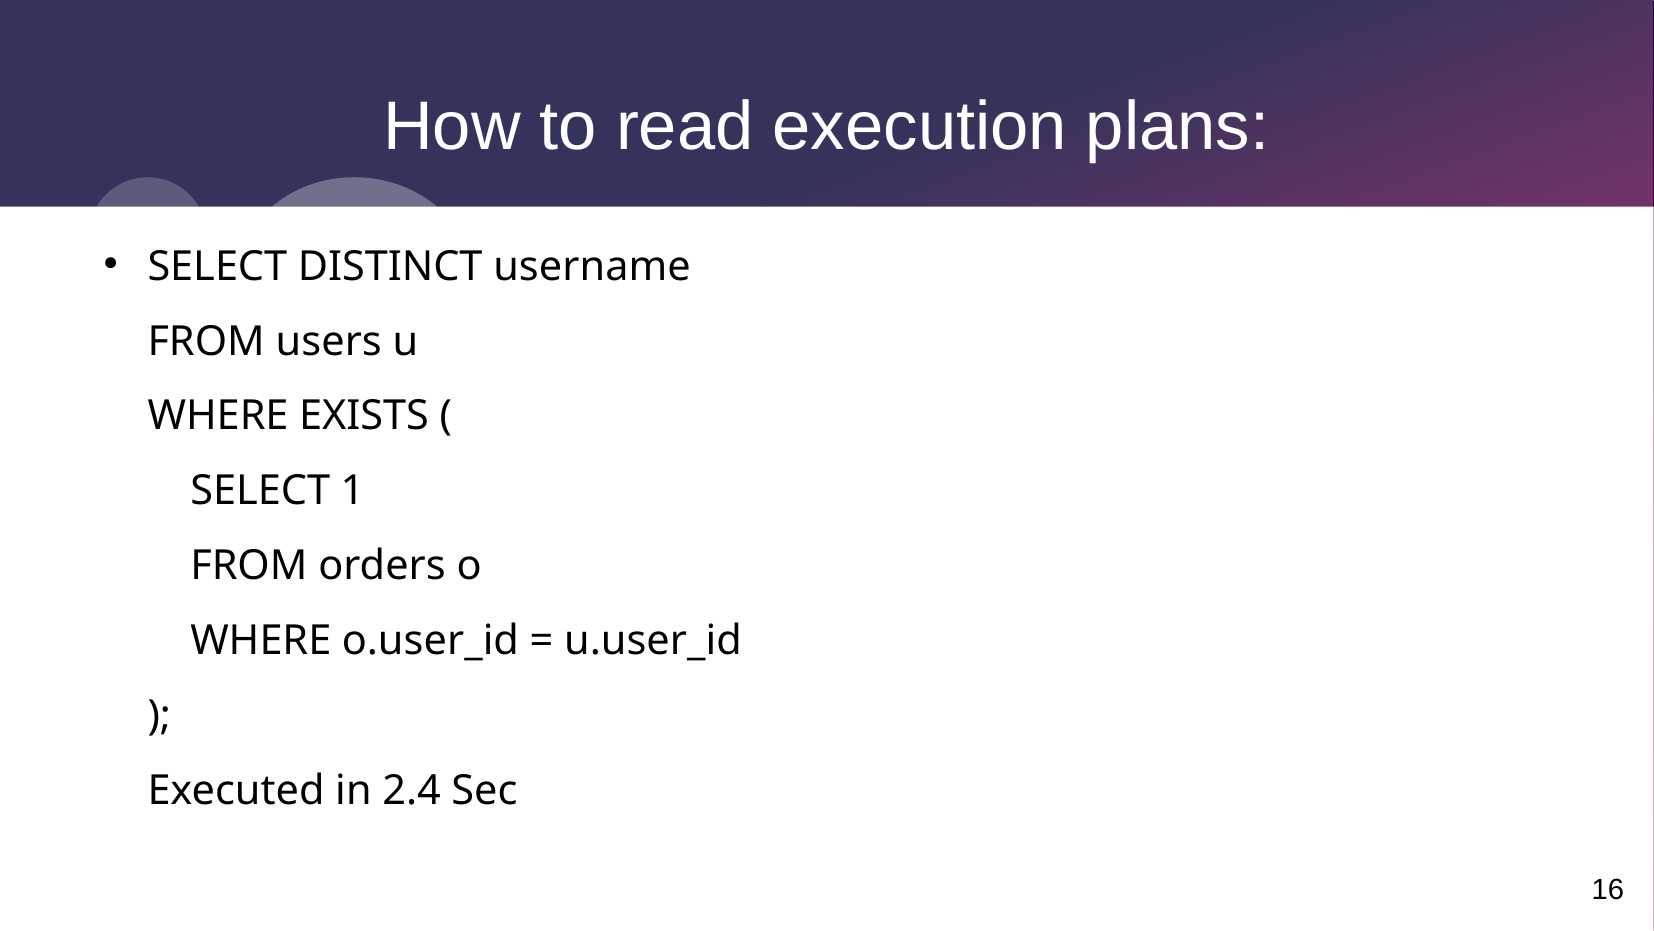

# How to read execution plans:
SELECT DISTINCT username
FROM users u
WHERE EXISTS (
 SELECT 1
 FROM orders o
 WHERE o.user_id = u.user_id
);
Executed in 2.4 Sec